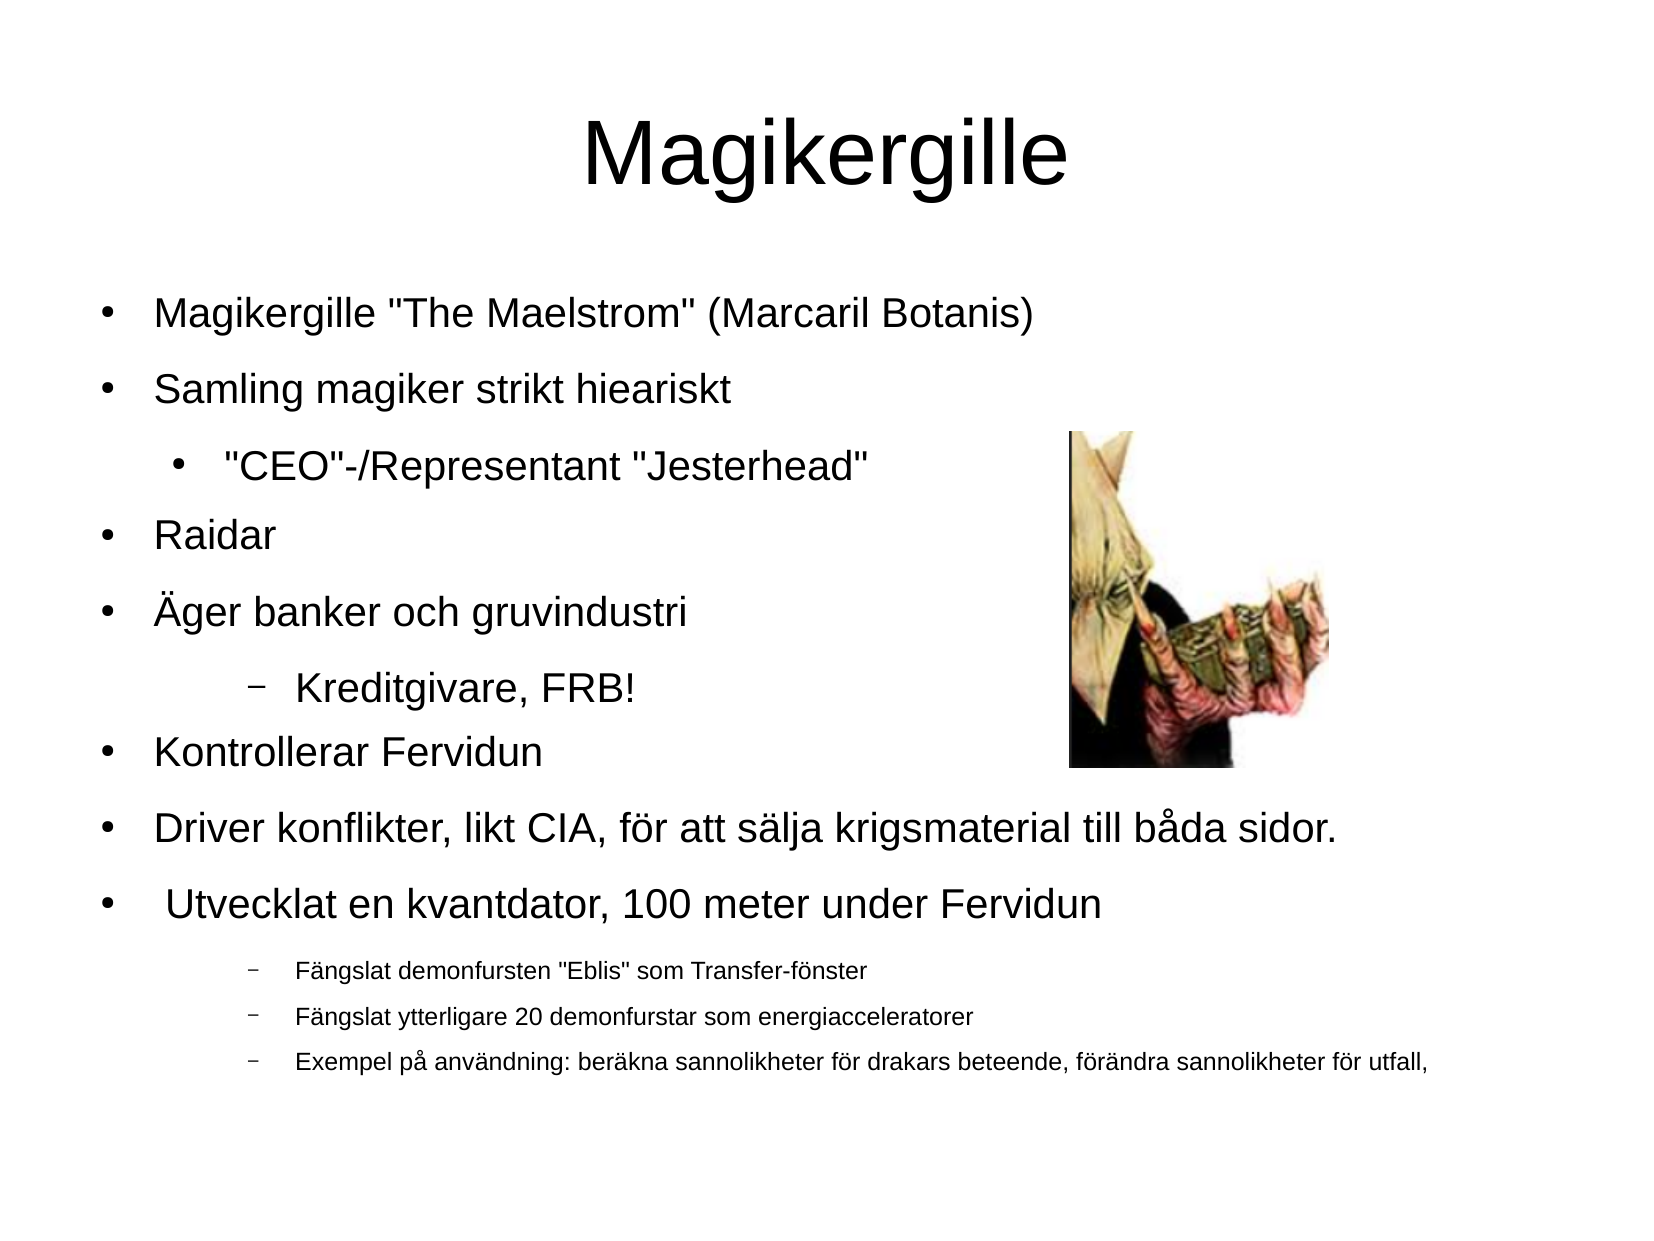

# Magikergille
Magikergille "The Maelstrom" (Marcaril Botanis)
Samling magiker strikt hieariskt
"CEO"-/Representant "Jesterhead"
Raidar
Äger banker och gruvindustri
Kreditgivare, FRB!
Kontrollerar Fervidun
Driver konflikter, likt CIA, för att sälja krigsmaterial till båda sidor.
 Utvecklat en kvantdator, 100 meter under Fervidun
Fängslat demonfursten "Eblis" som Transfer-fönster
Fängslat ytterligare 20 demonfurstar som energiacceleratorer
Exempel på användning: beräkna sannolikheter för drakars beteende, förändra sannolikheter för utfall,